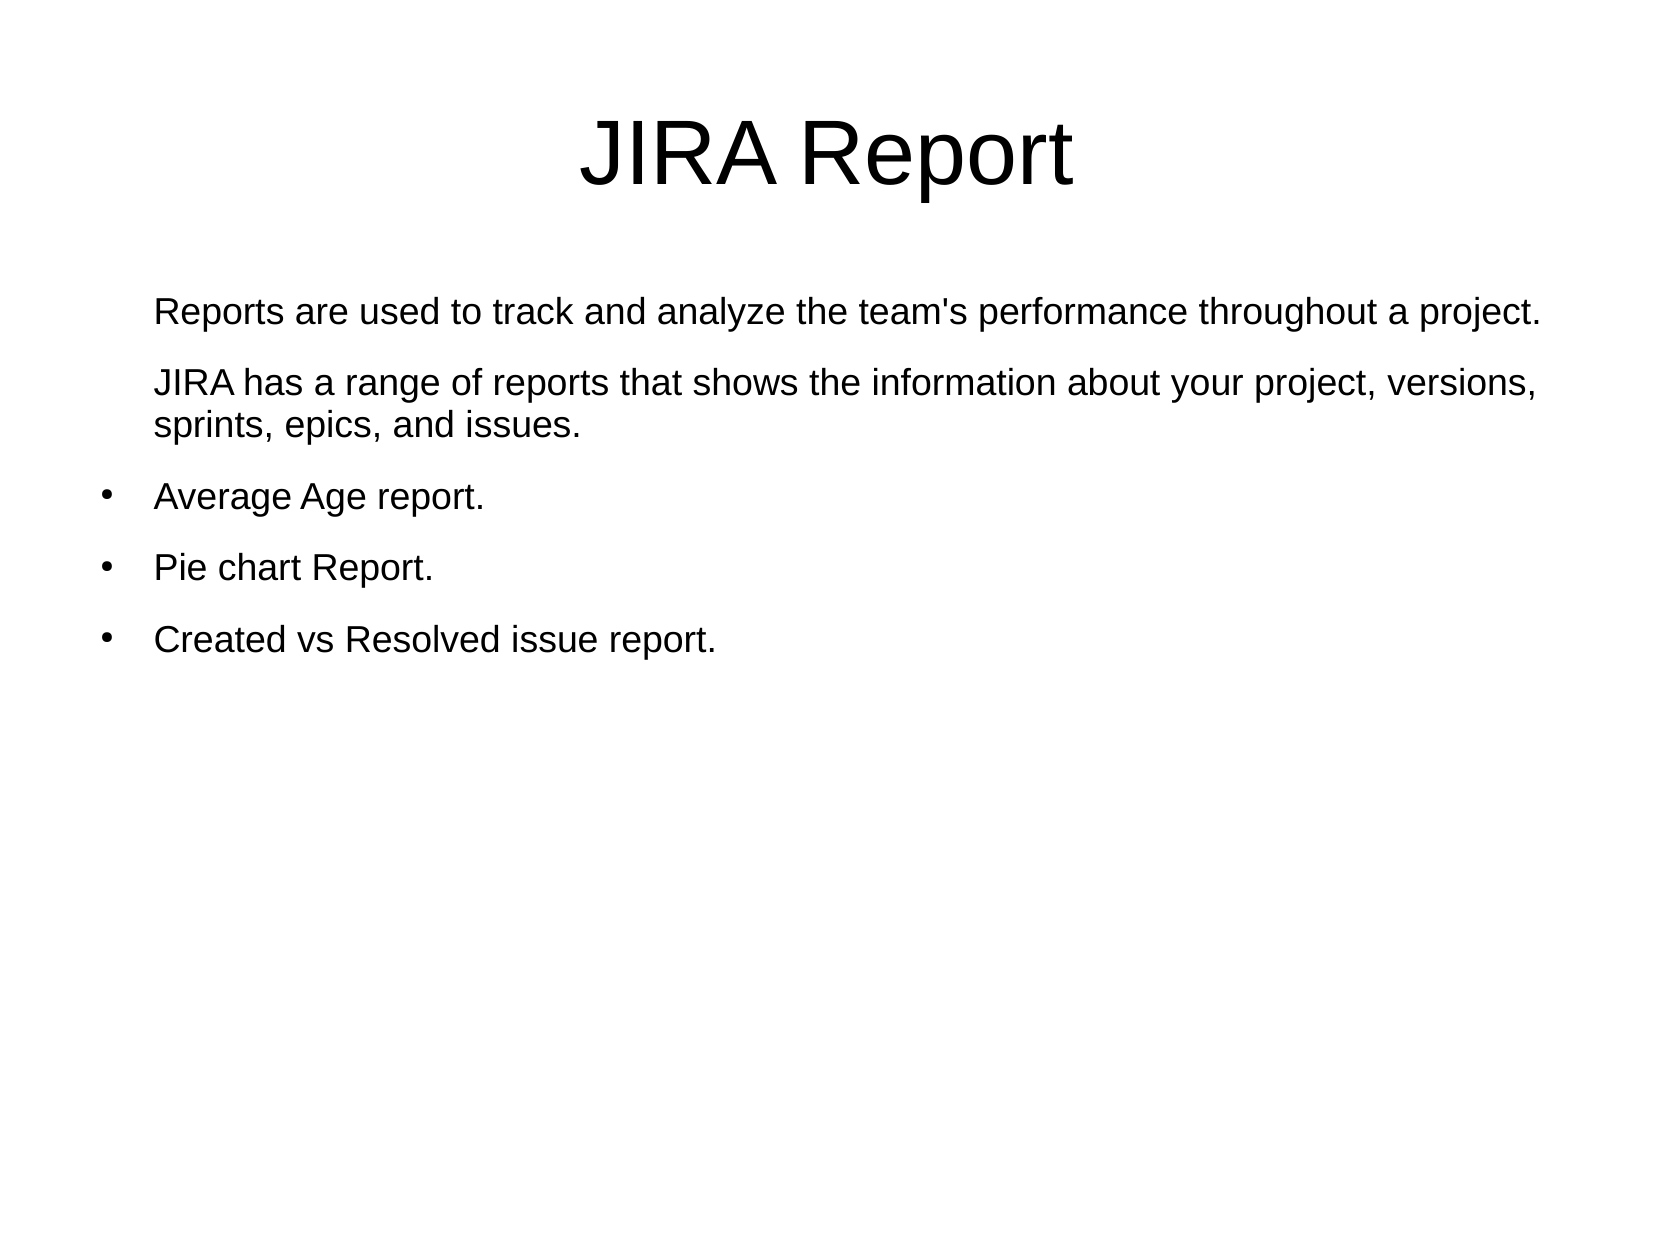

# JIRA Report
Reports are used to track and analyze the team's performance throughout a project.
JIRA has a range of reports that shows the information about your project, versions, sprints, epics, and issues.
Average Age report.
Pie chart Report.
Created vs Resolved issue report.